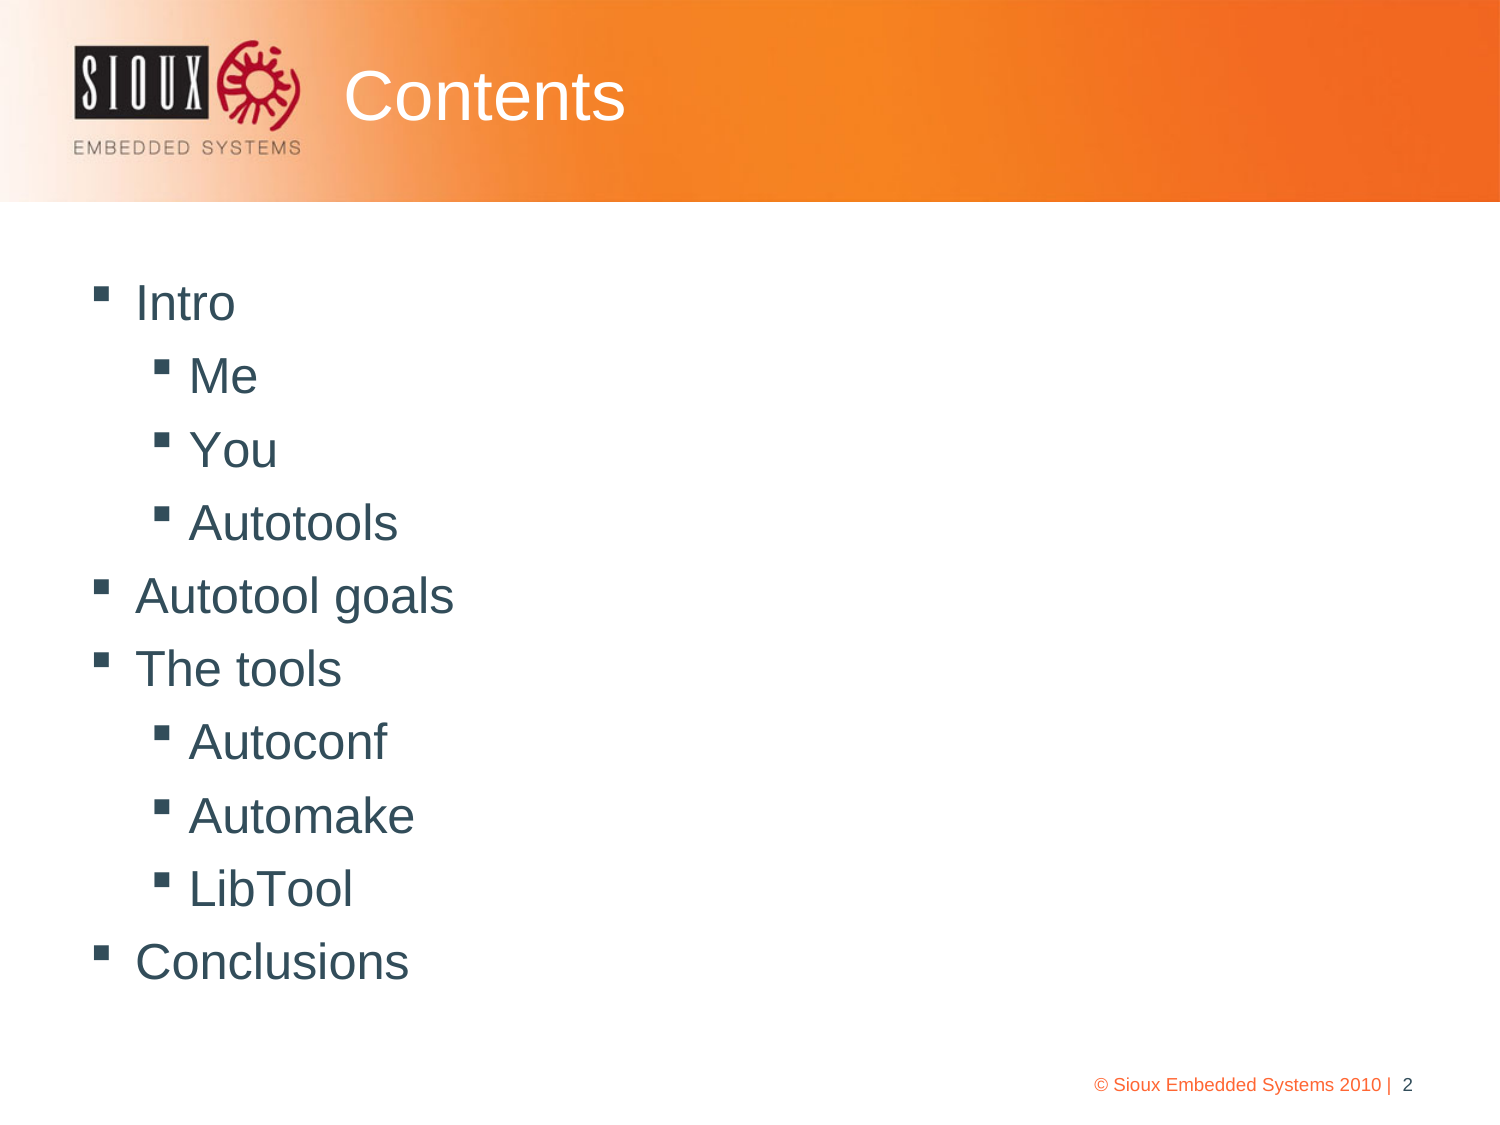

# Contents
Intro
Me
You
Autotools
Autotool goals
The tools
Autoconf
Automake
LibTool
Conclusions
2
© Sioux Embedded Systems 2010